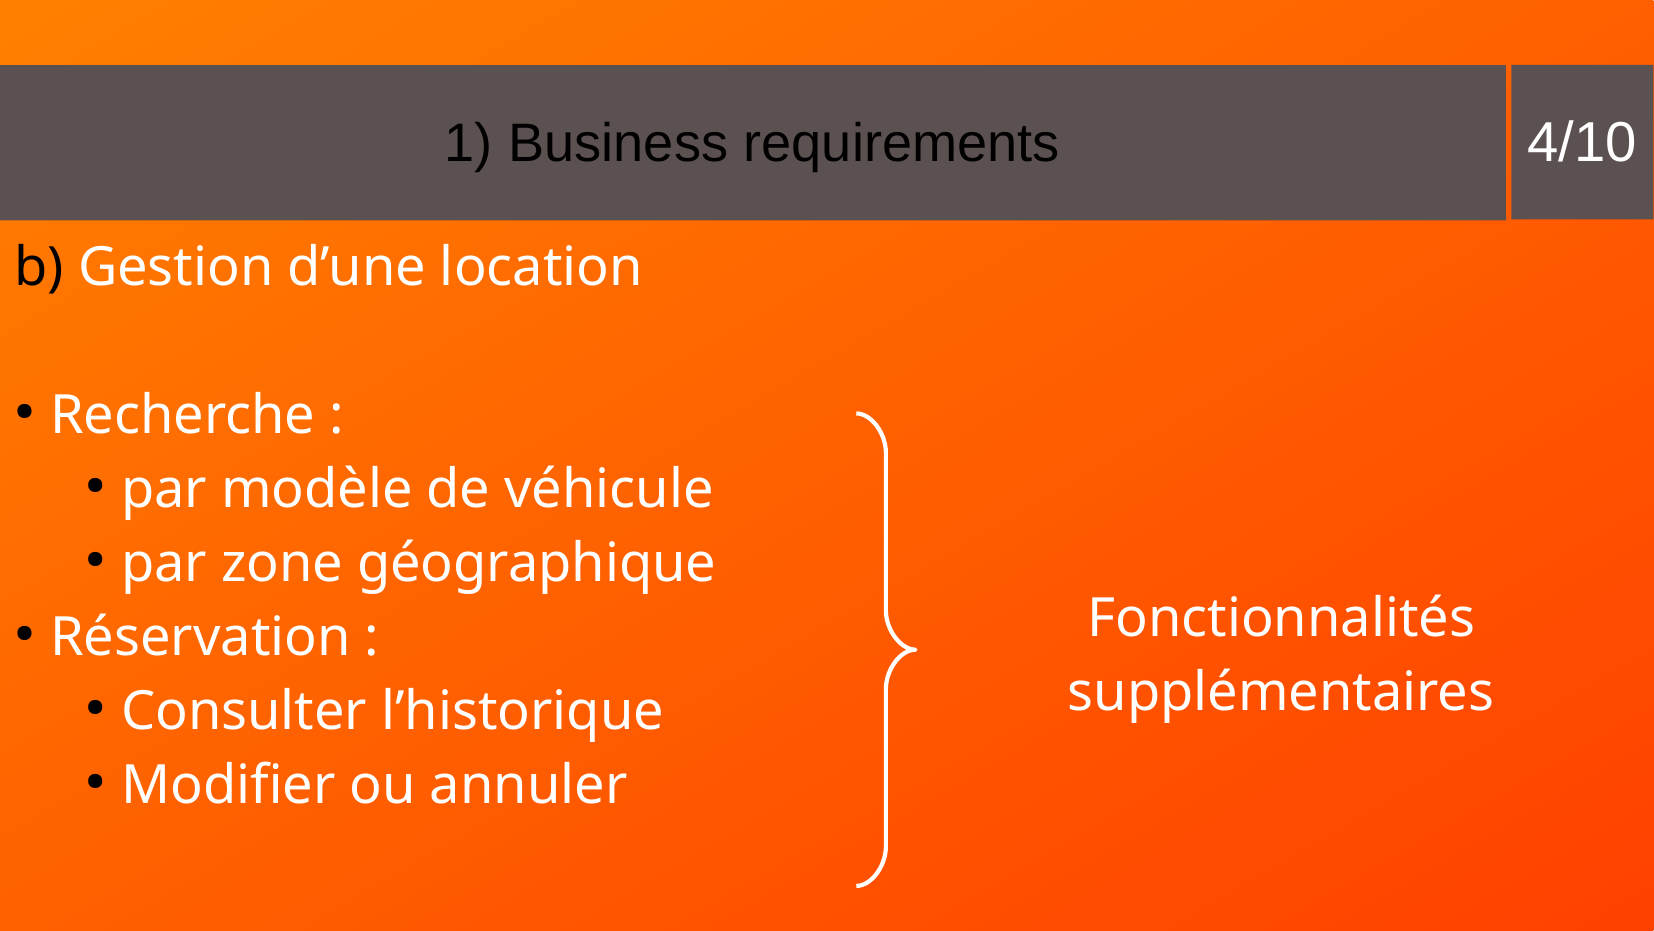

# Business requirements
4/10
 Gestion d’une location
Recherche :
par modèle de véhicule
par zone géographique
Réservation :
Consulter l’historique
Modifier ou annuler
Fonctionnalités supplémentaires